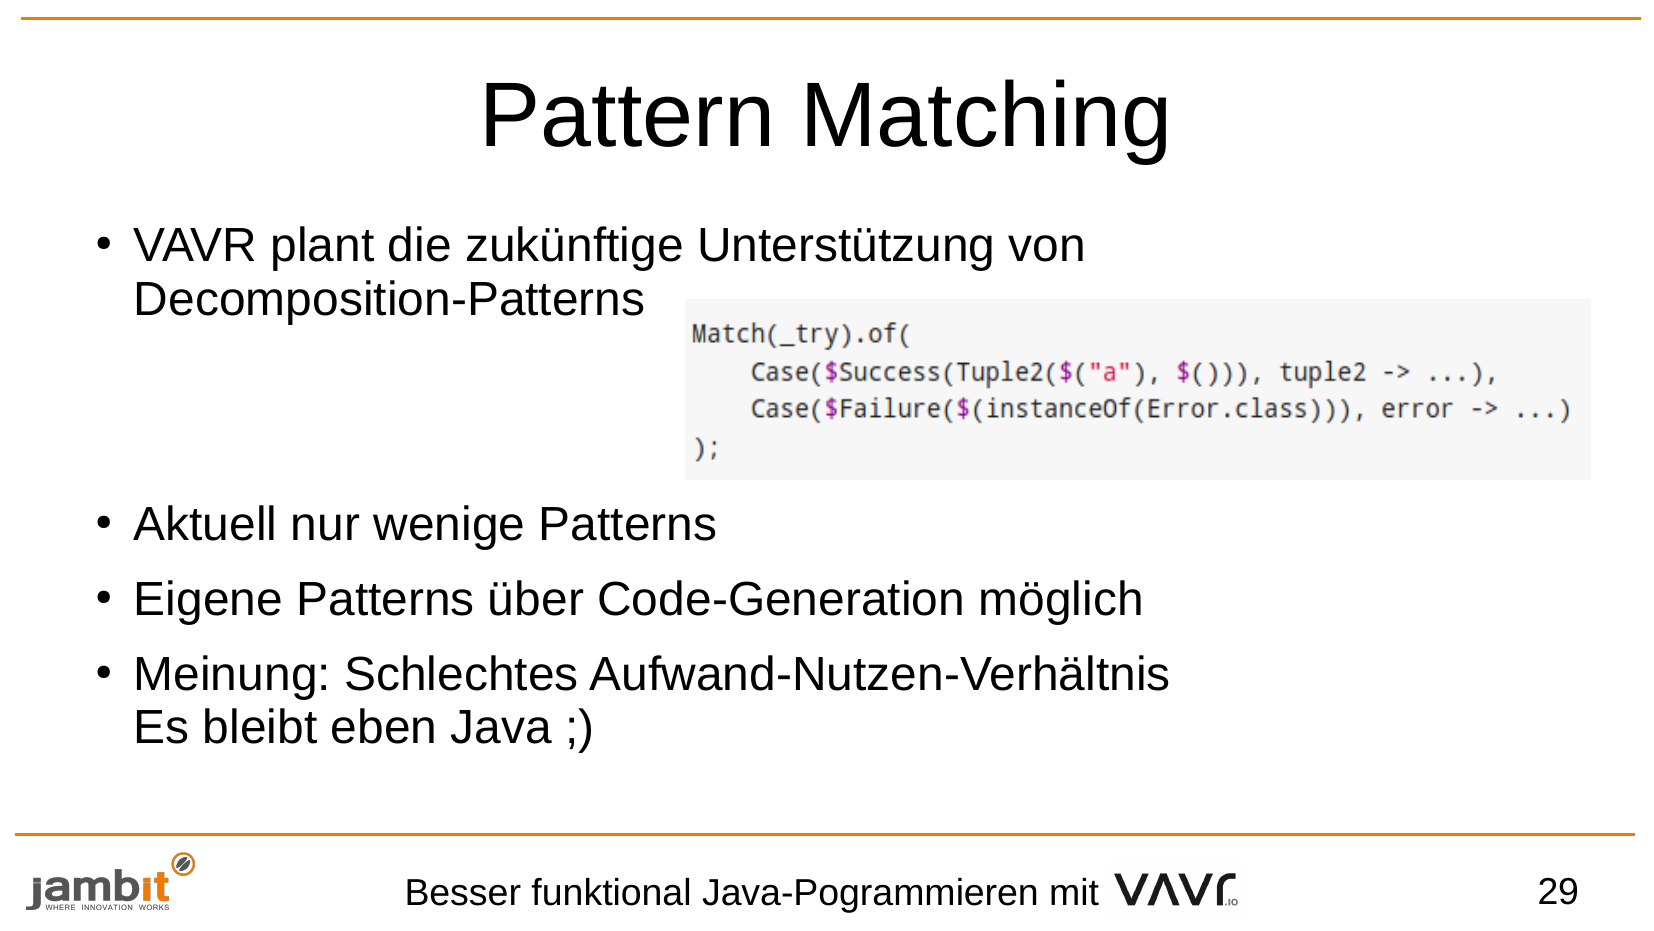

# Pattern Matching
VAVR plant die zukünftige Unterstützung von
Decomposition-Patterns
Aktuell nur wenige Patterns
Eigene Patterns über Code-Generation möglich
Meinung: Schlechtes Aufwand-Nutzen-Verhältnis
Es bleibt eben Java ;)